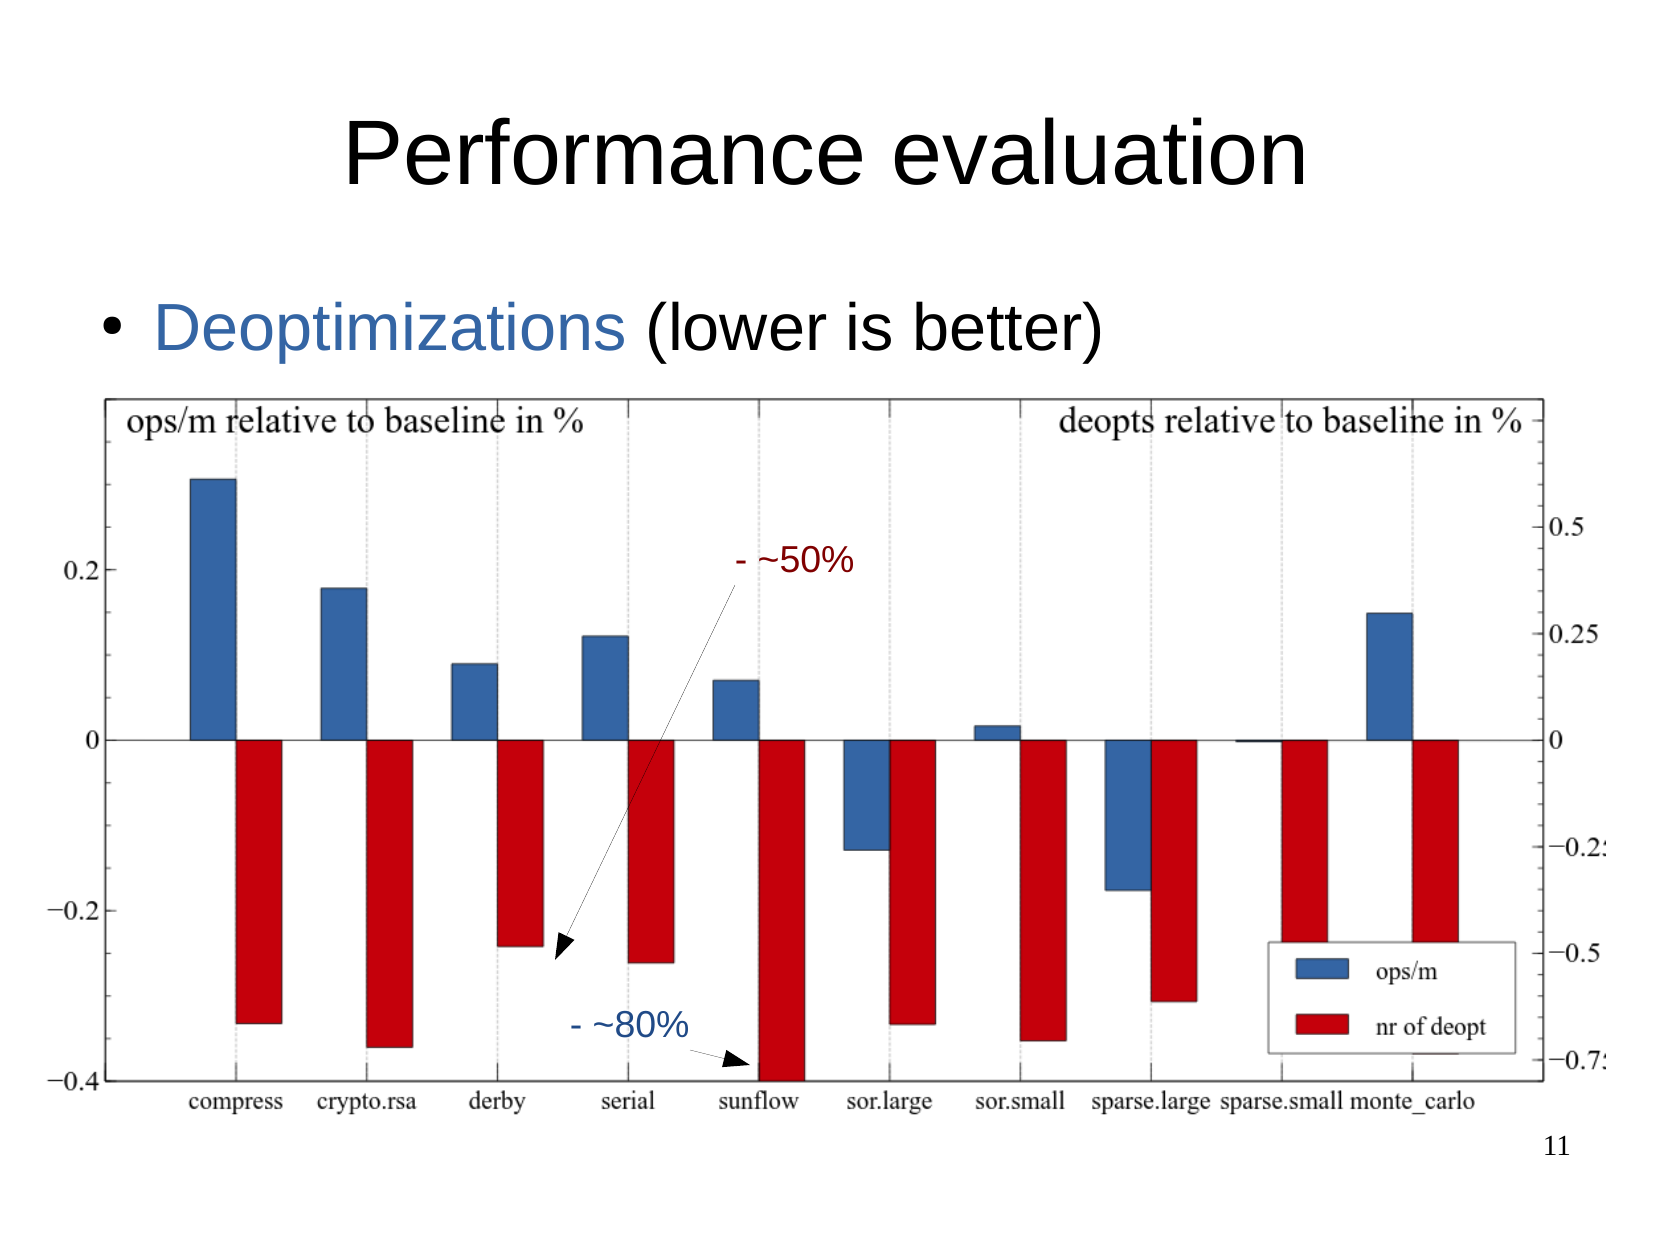

# Performance evaluation
Deoptimizations (lower is better)
- ~50%
- ~80%
11